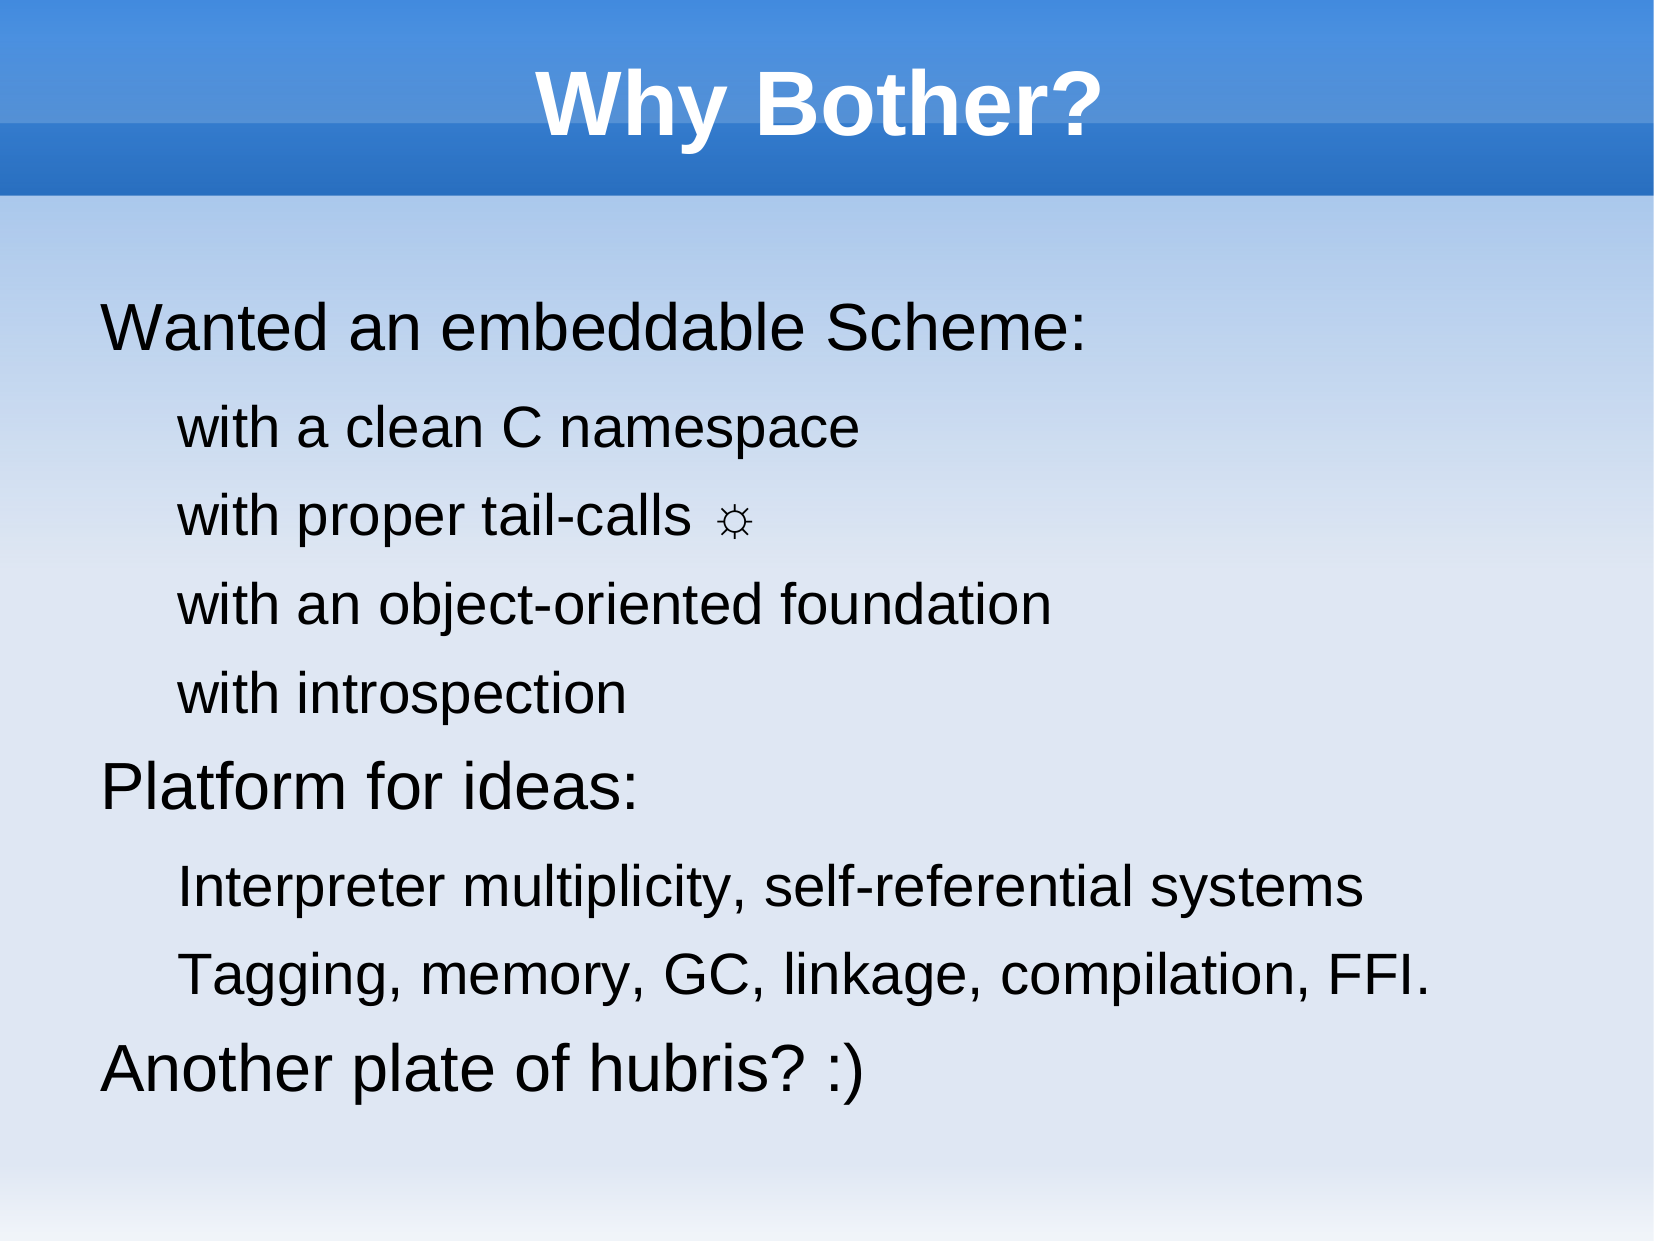

# Why Bother?
Wanted an embeddable Scheme:
with a clean C namespace
with proper tail-calls ☼
with an object-oriented foundation
with introspection
Platform for ideas:
Interpreter multiplicity, self-referential systems
Tagging, memory, GC, linkage, compilation, FFI.
Another plate of hubris? :)